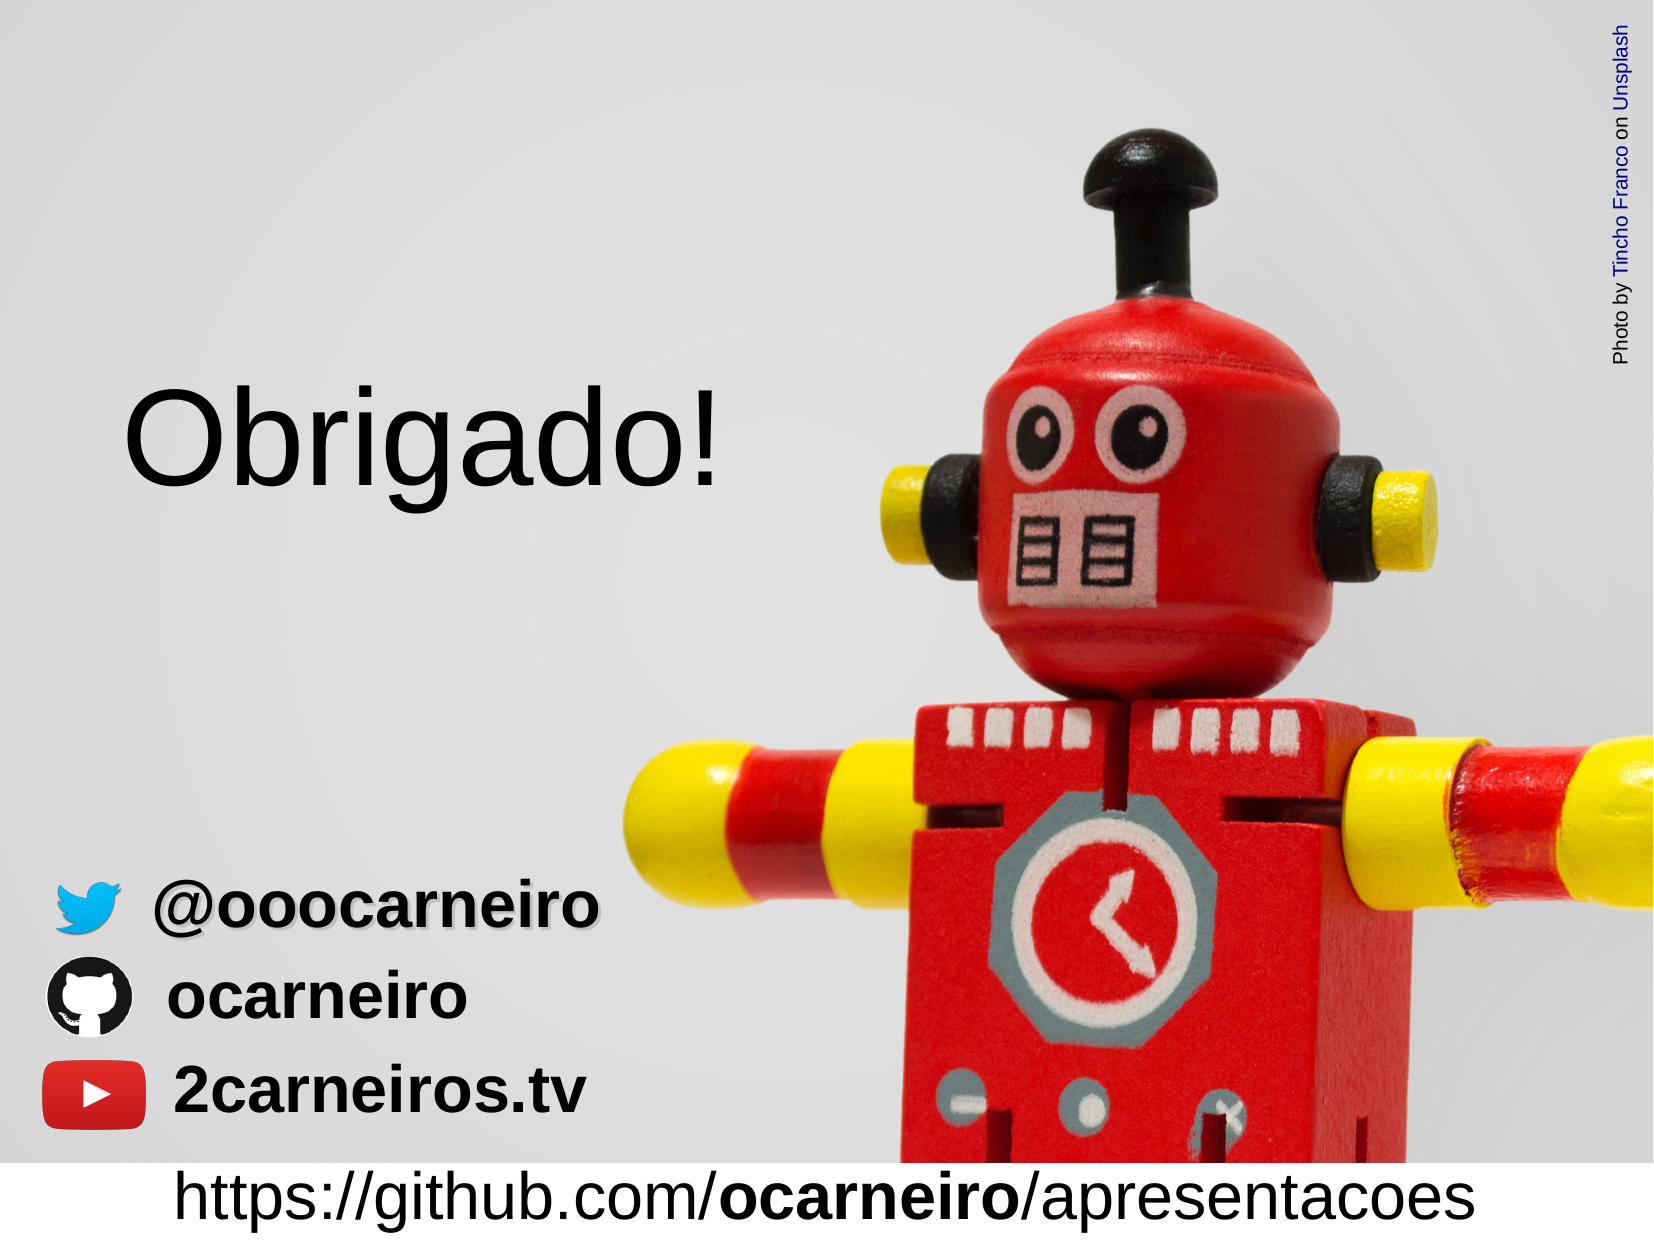

Photo by Tincho Franco on Unsplash
Obrigado!
@ooocarneiro
ocarneiro
2carneiros.tv
https://github.com/ocarneiro/apresentacoes